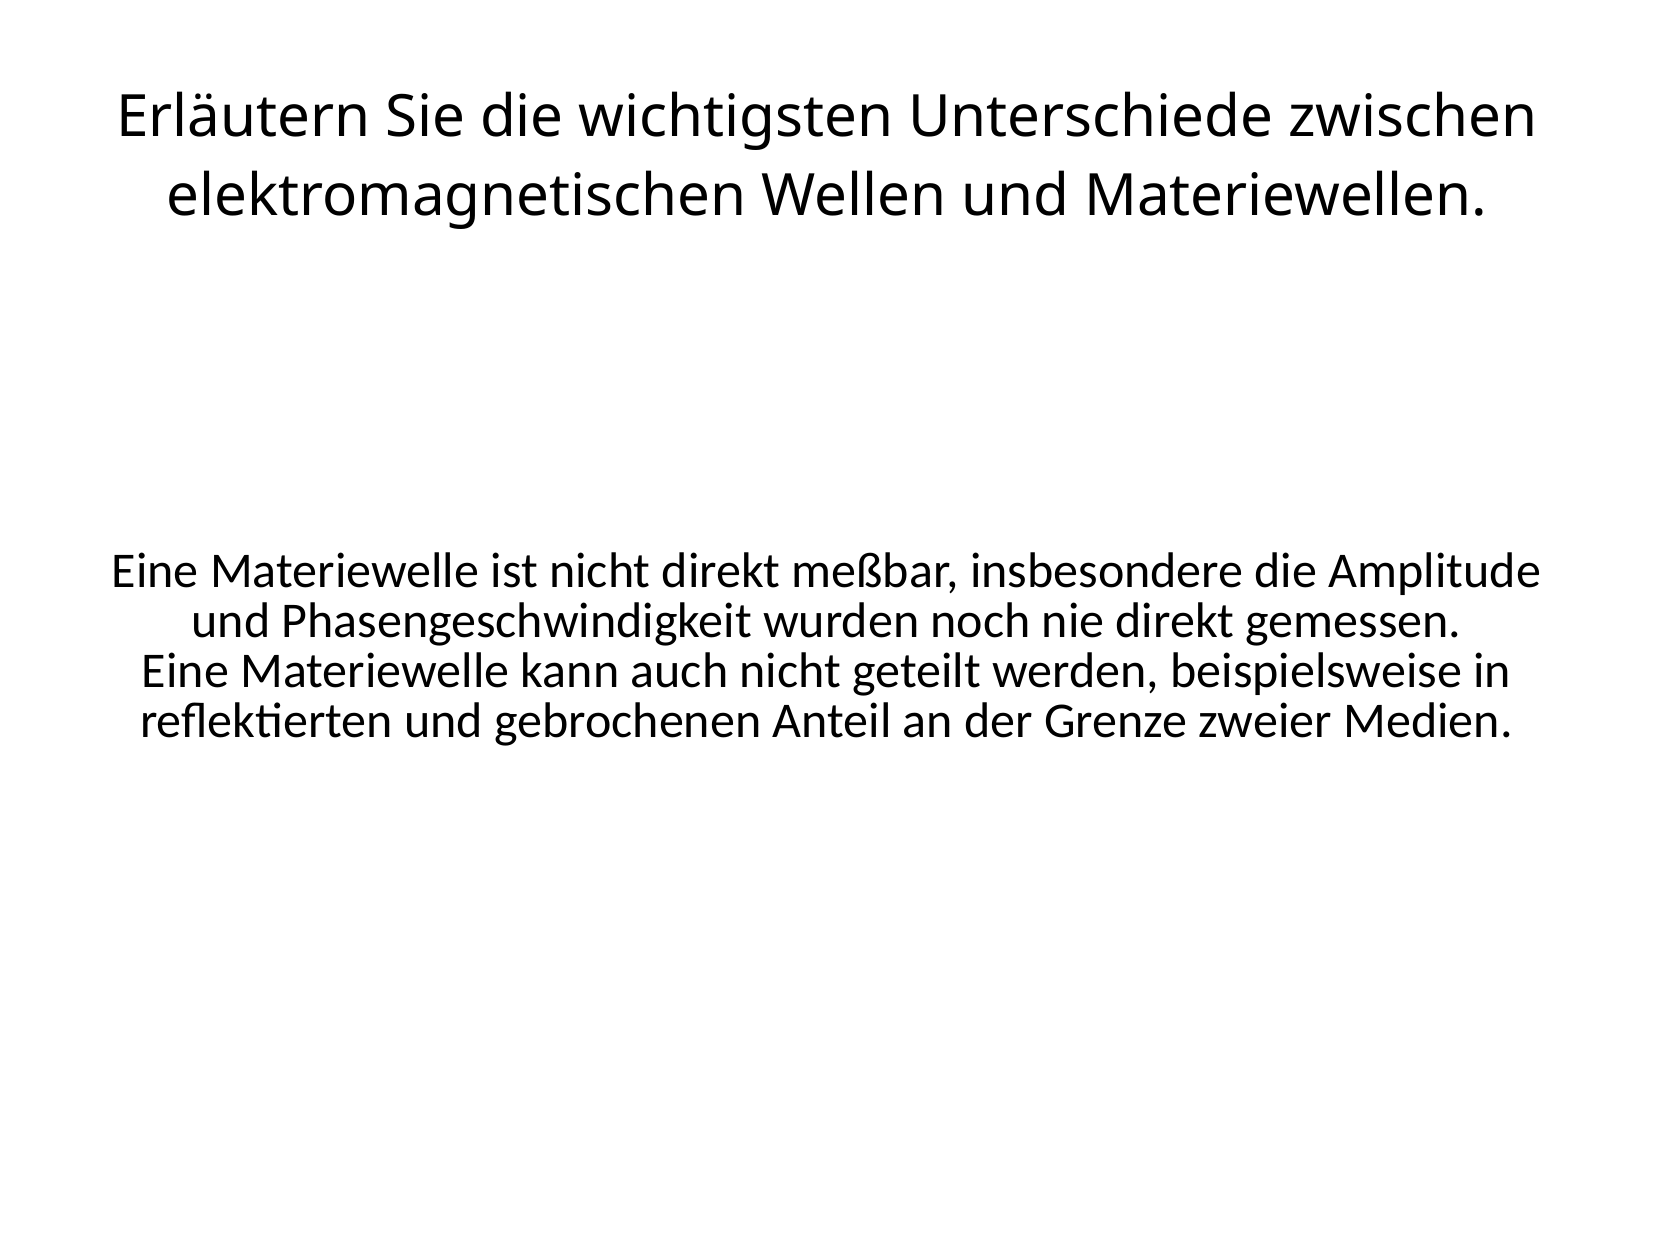

# Erläutern Sie die wichtigsten Unterschiede zwischen elektromagnetischen Wellen und Materiewellen.
Eine Materiewelle ist nicht direkt meßbar, insbesondere die Amplitude und Phasengeschwindigkeit wurden noch nie direkt gemessen.
Eine Materiewelle kann auch nicht geteilt werden, beispielsweise in reflektierten und gebrochenen Anteil an der Grenze zweier Medien.